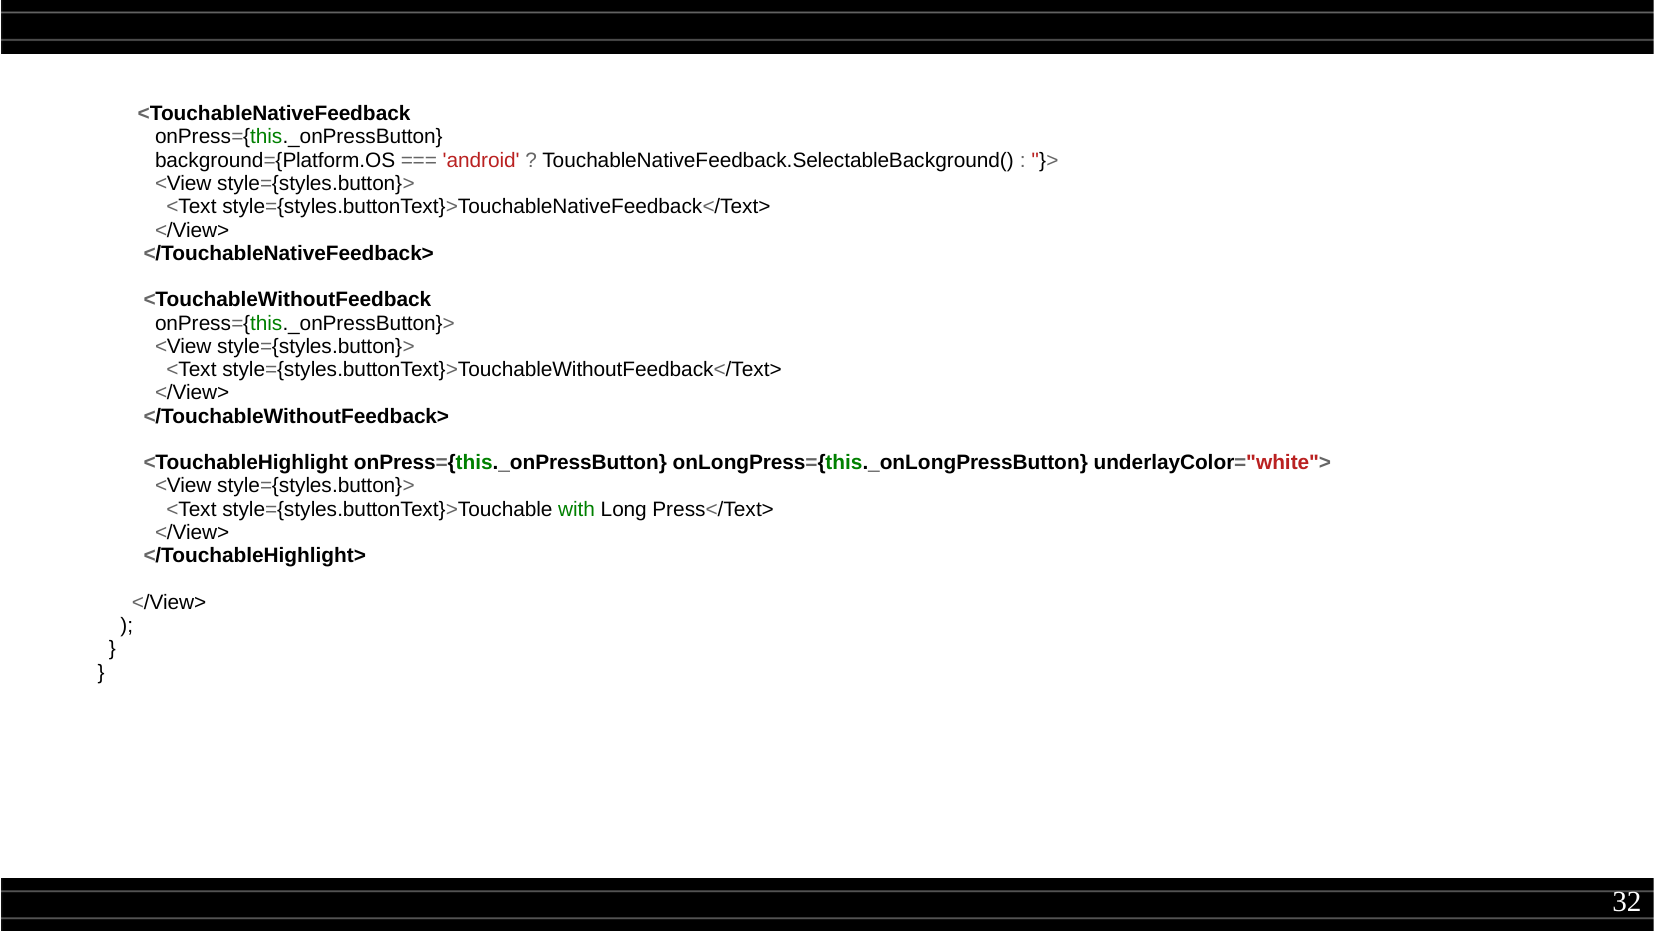

<TouchableNativeFeedback
 onPress={this._onPressButton}
 background={Platform.OS === 'android' ? TouchableNativeFeedback.SelectableBackground() : ''}>
 <View style={styles.button}>
 <Text style={styles.buttonText}>TouchableNativeFeedback</Text>
 </View>
 </TouchableNativeFeedback>
 <TouchableWithoutFeedback
 onPress={this._onPressButton}>
 <View style={styles.button}>
 <Text style={styles.buttonText}>TouchableWithoutFeedback</Text>
 </View>
 </TouchableWithoutFeedback>
 <TouchableHighlight onPress={this._onPressButton} onLongPress={this._onLongPressButton} underlayColor="white">
 <View style={styles.button}>
 <Text style={styles.buttonText}>Touchable with Long Press</Text>
 </View>
 </TouchableHighlight>
 </View>
 );
 }
}